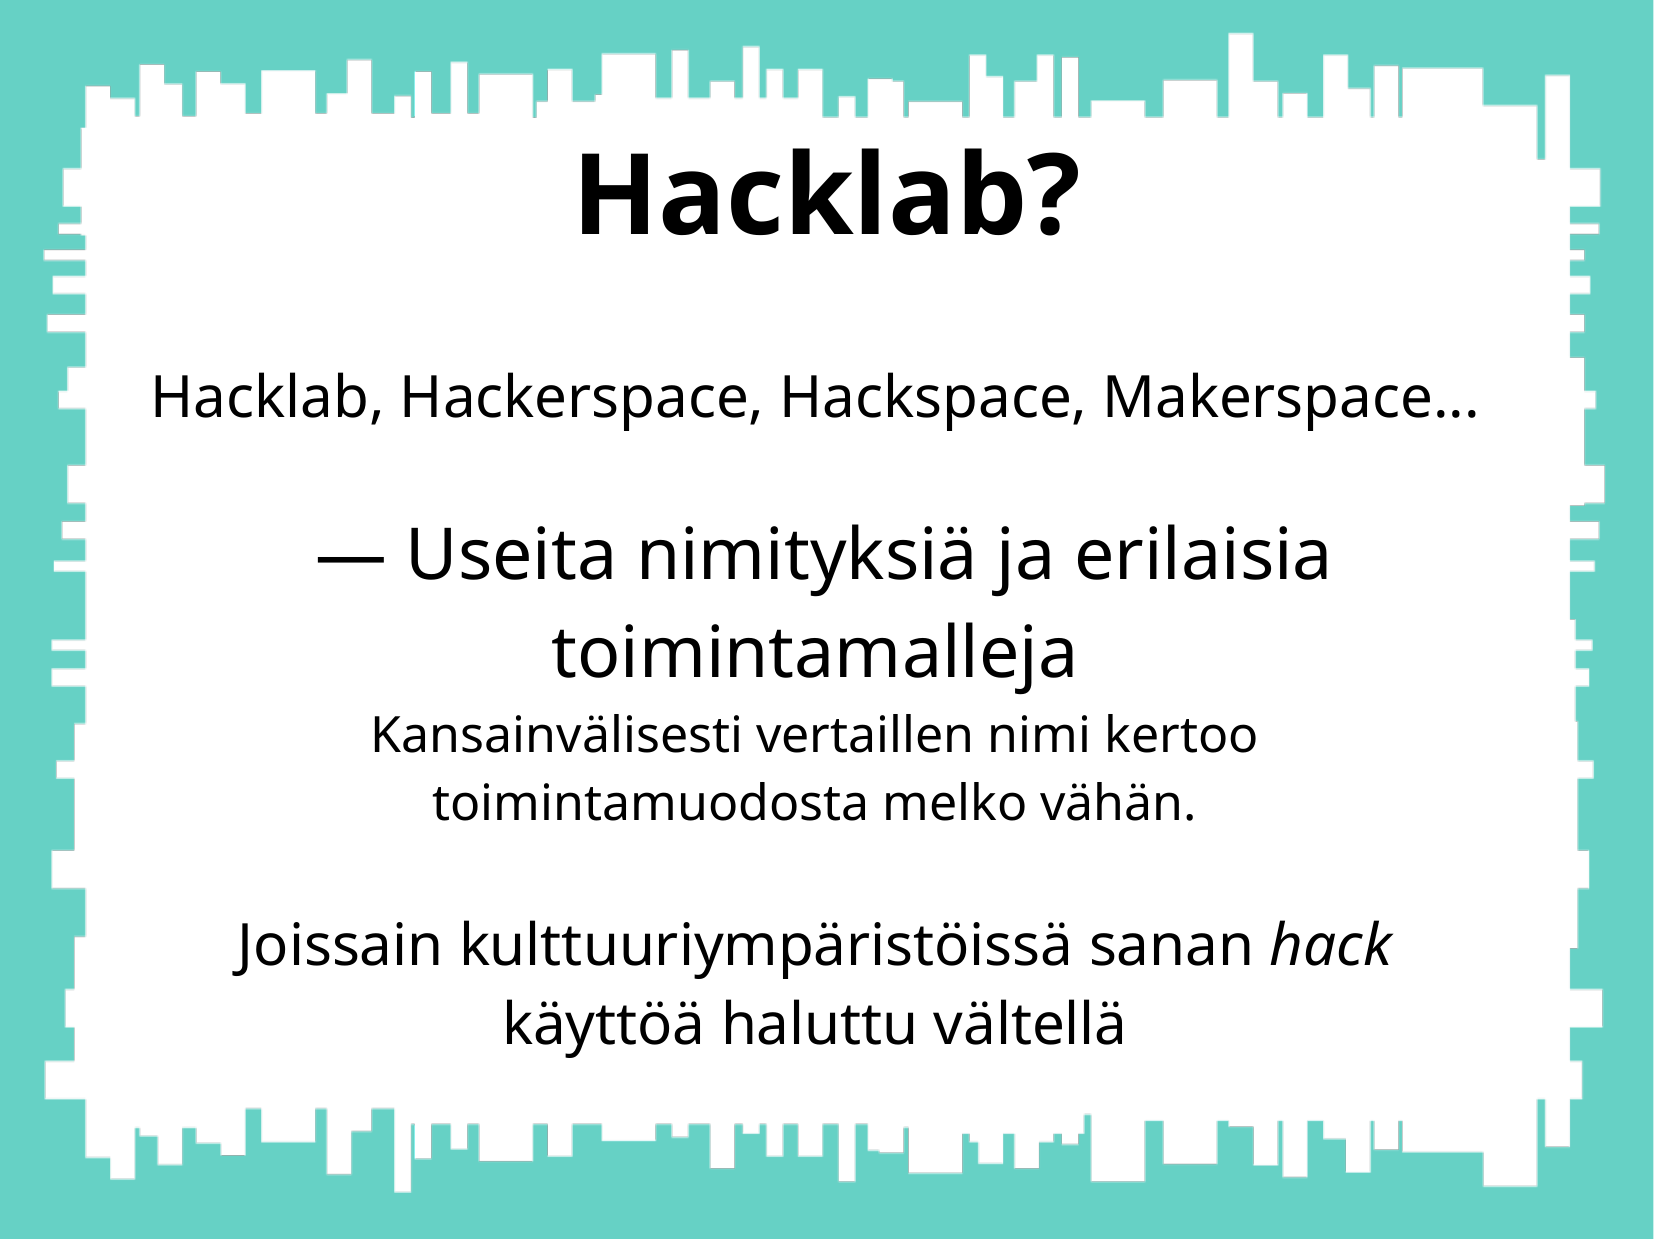

# Hacklab?
Hacklab, Hackerspace, Hackspace, Makerspace...
 — Useita nimityksiä ja erilaisia toimintamalleja
Kansainvälisesti vertaillen nimi kertoo
toimintamuodosta melko vähän.
Joissain kulttuuriympäristöissä sanan hack
käyttöä haluttu vältellä